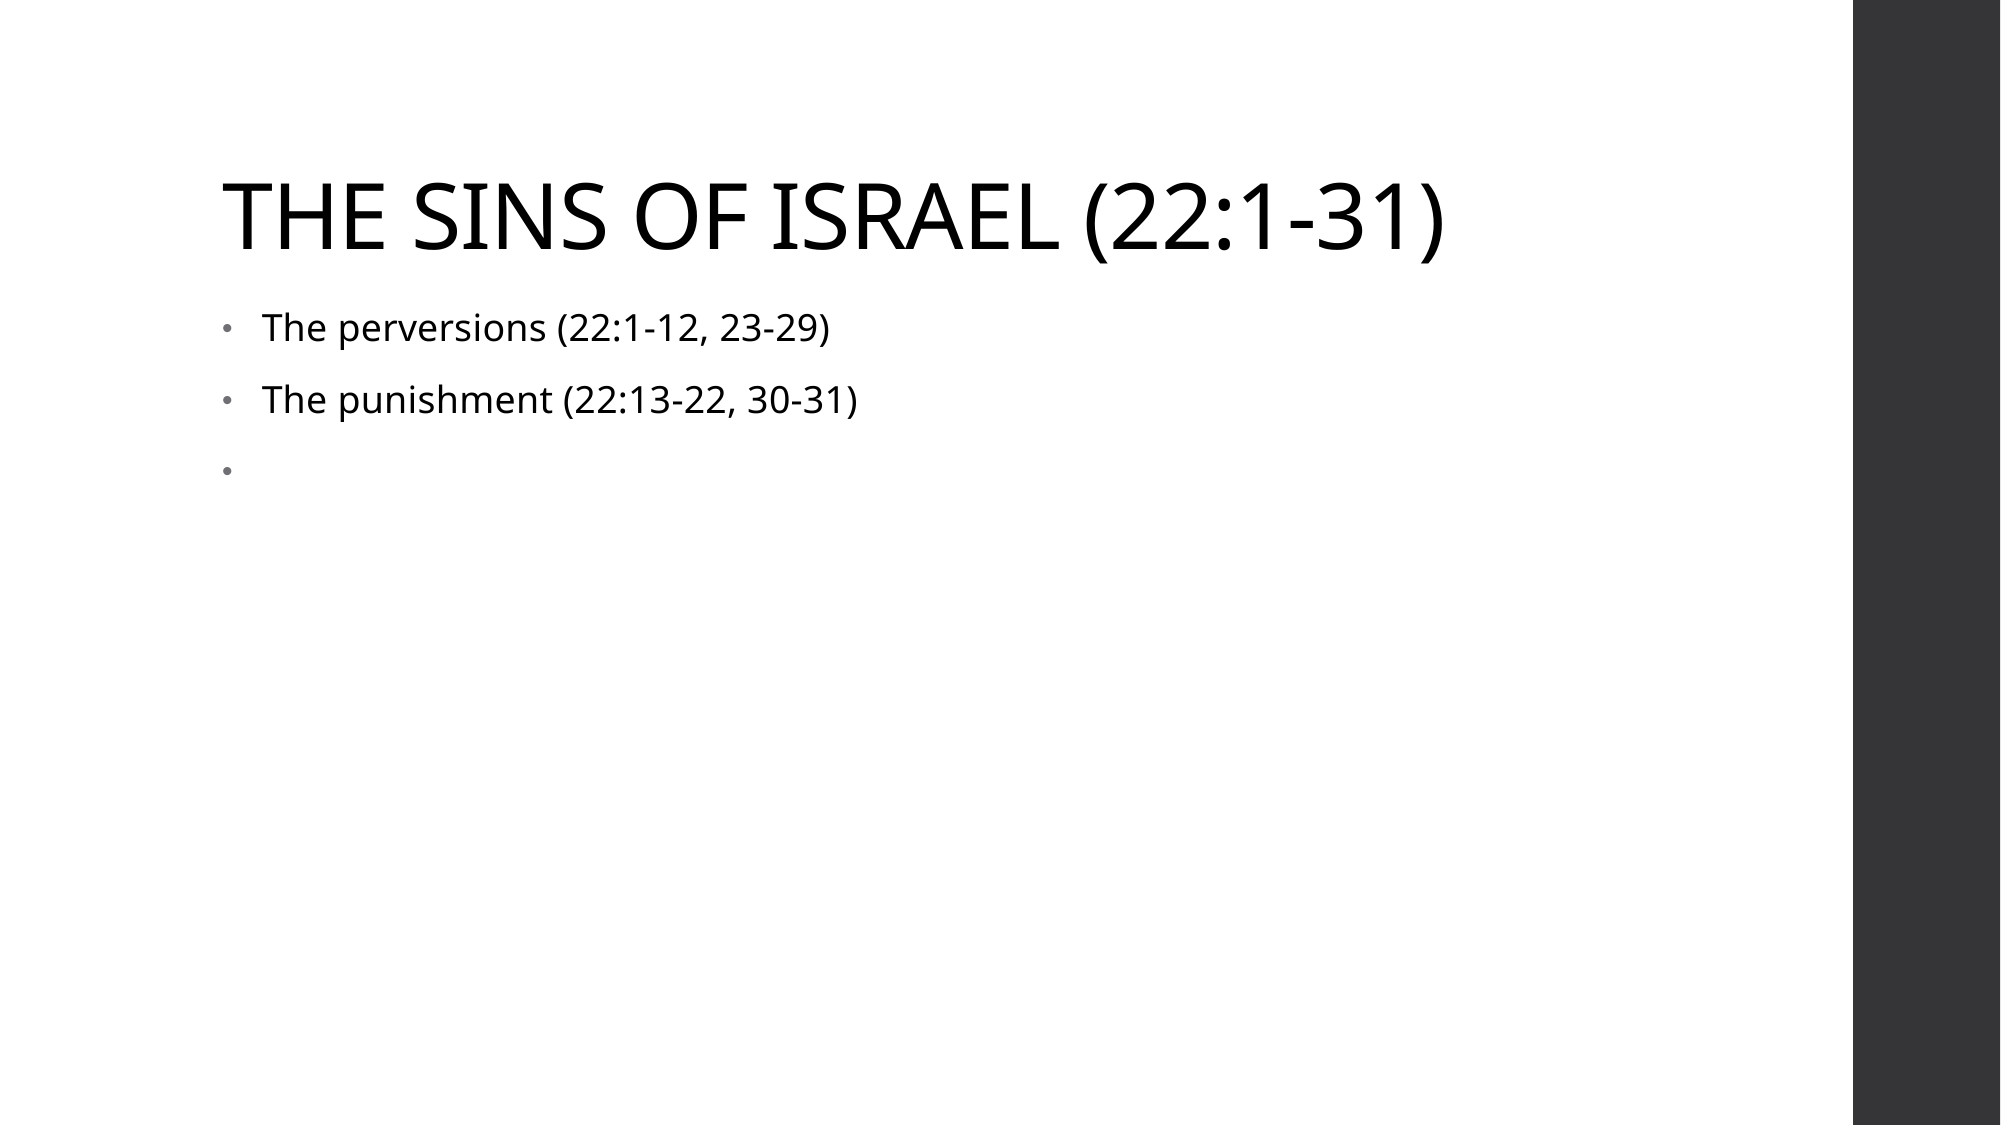

# THE SINS OF ISRAEL (22:1-31)
 The perversions (22:1-12, 23-29)
 The punishment (22:13-22, 30-31)